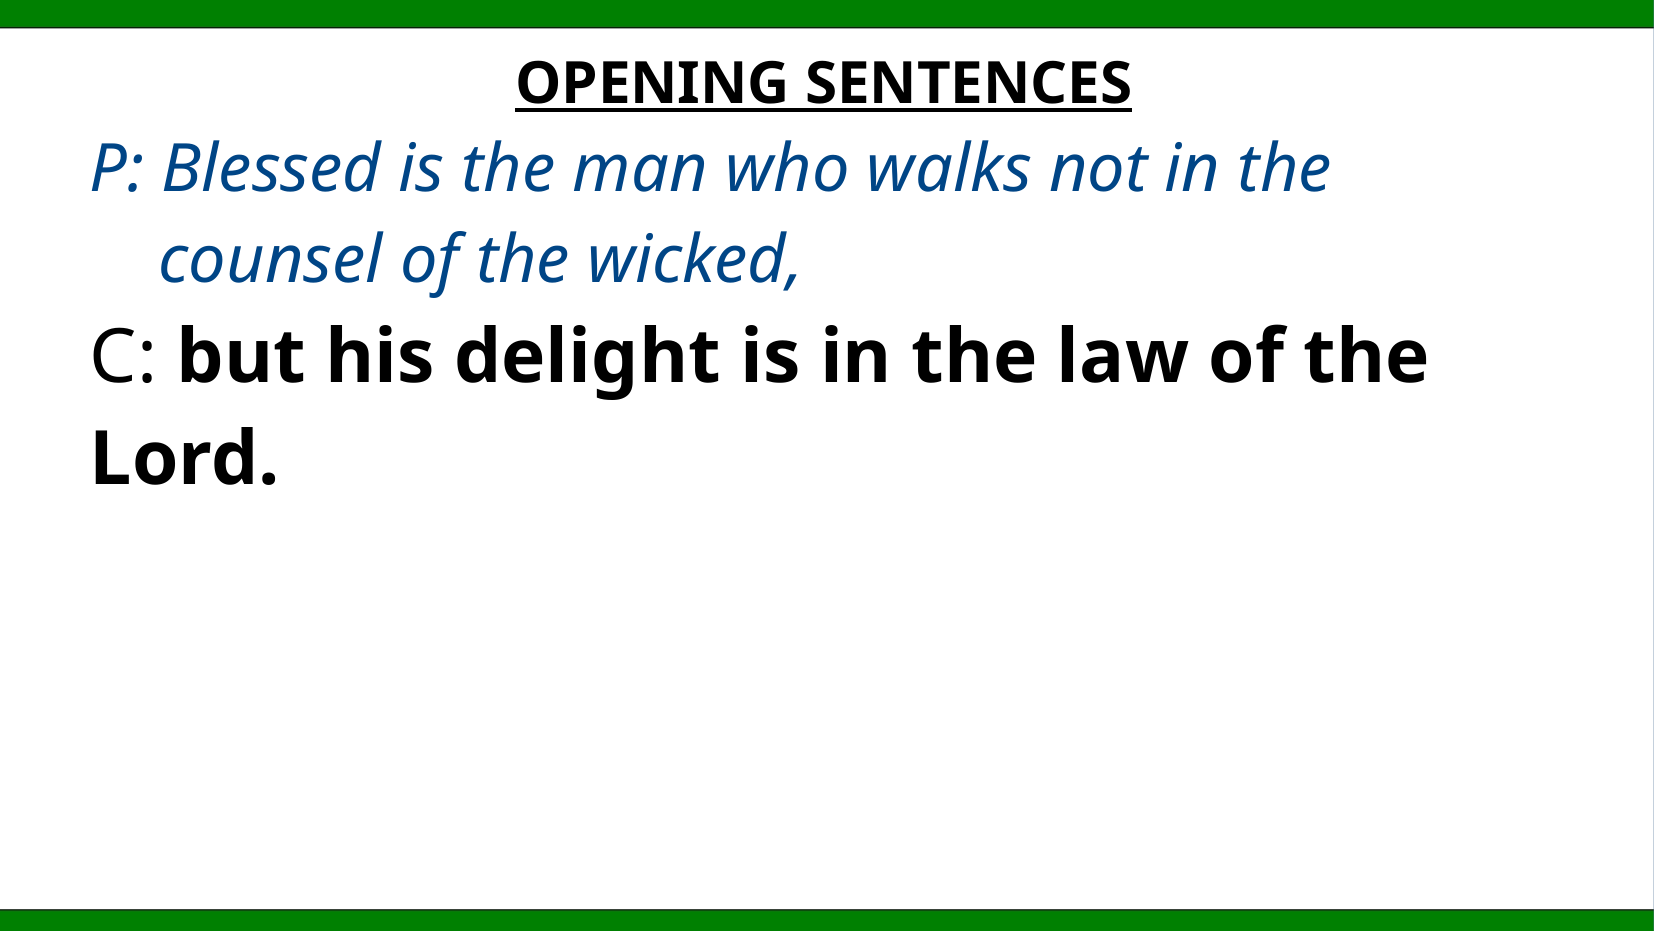

Opening Sentences
P: Blessed is the man who walks not in the
 counsel of the wicked,
C: but his delight is in the law of the Lord.